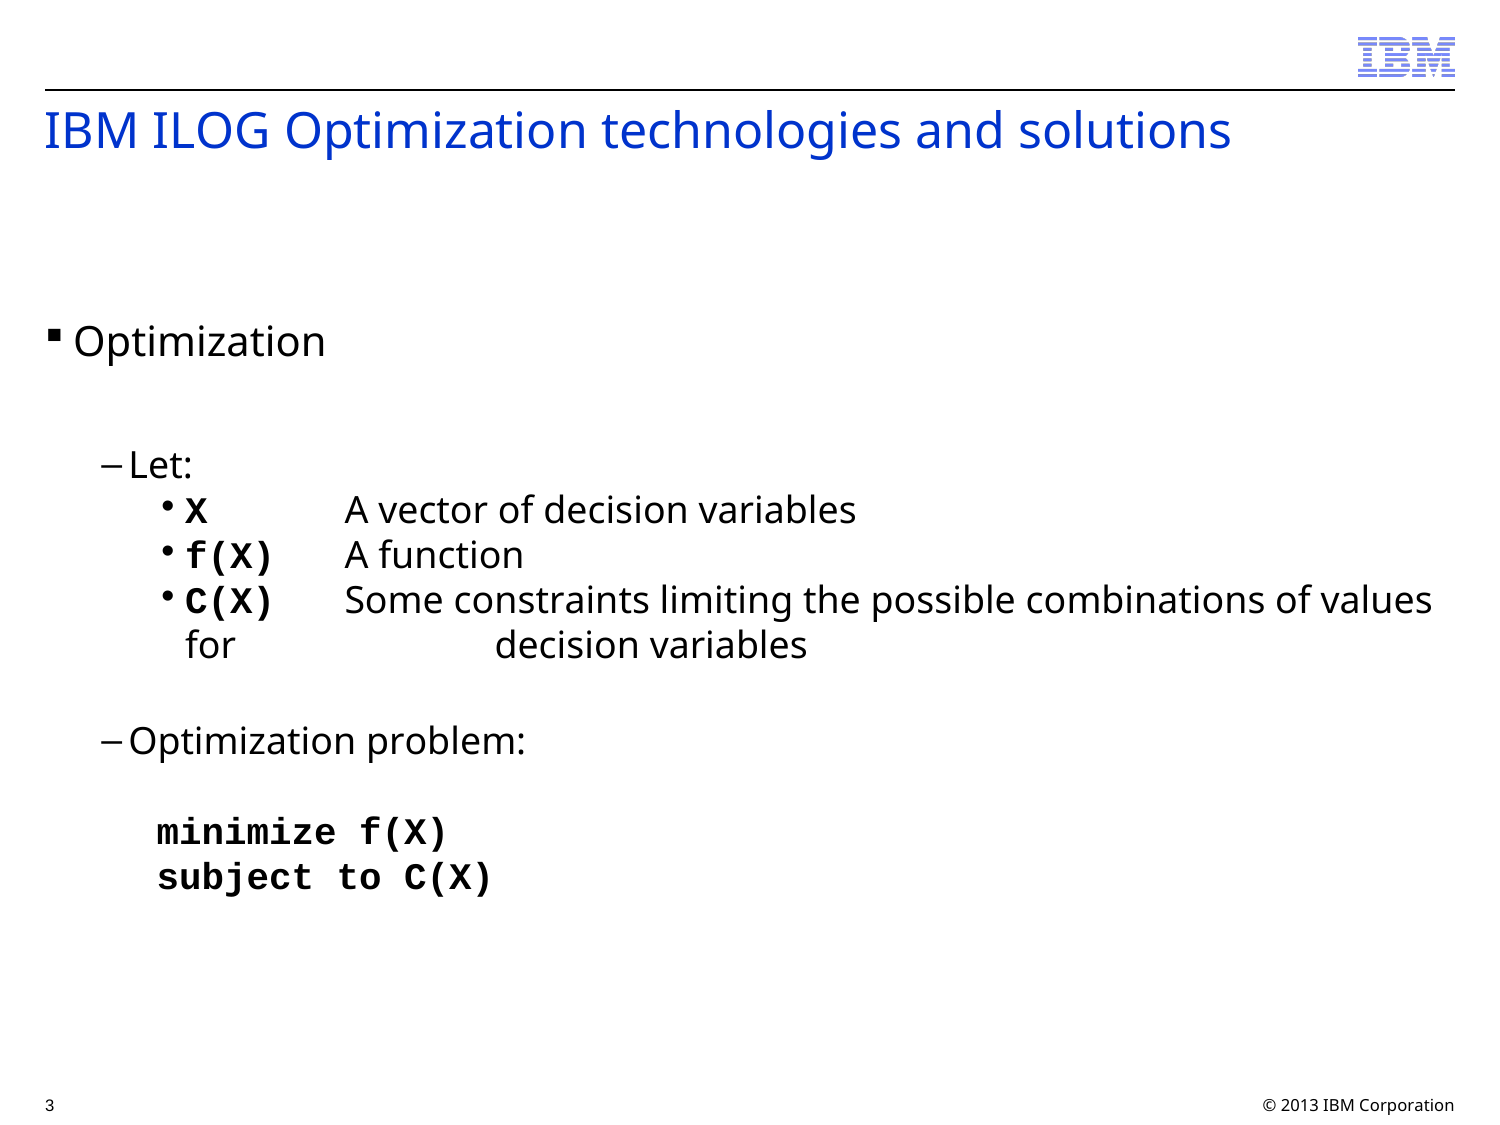

# IBM ILOG Optimization technologies and solutions
Optimization
Let:
X 	A vector of decision variables
f(X) 	A function
C(X) 	Some constraints limiting the possible combinations of values for 		decision variables
Optimization problem:
minimize f(X)
subject to C(X)
3